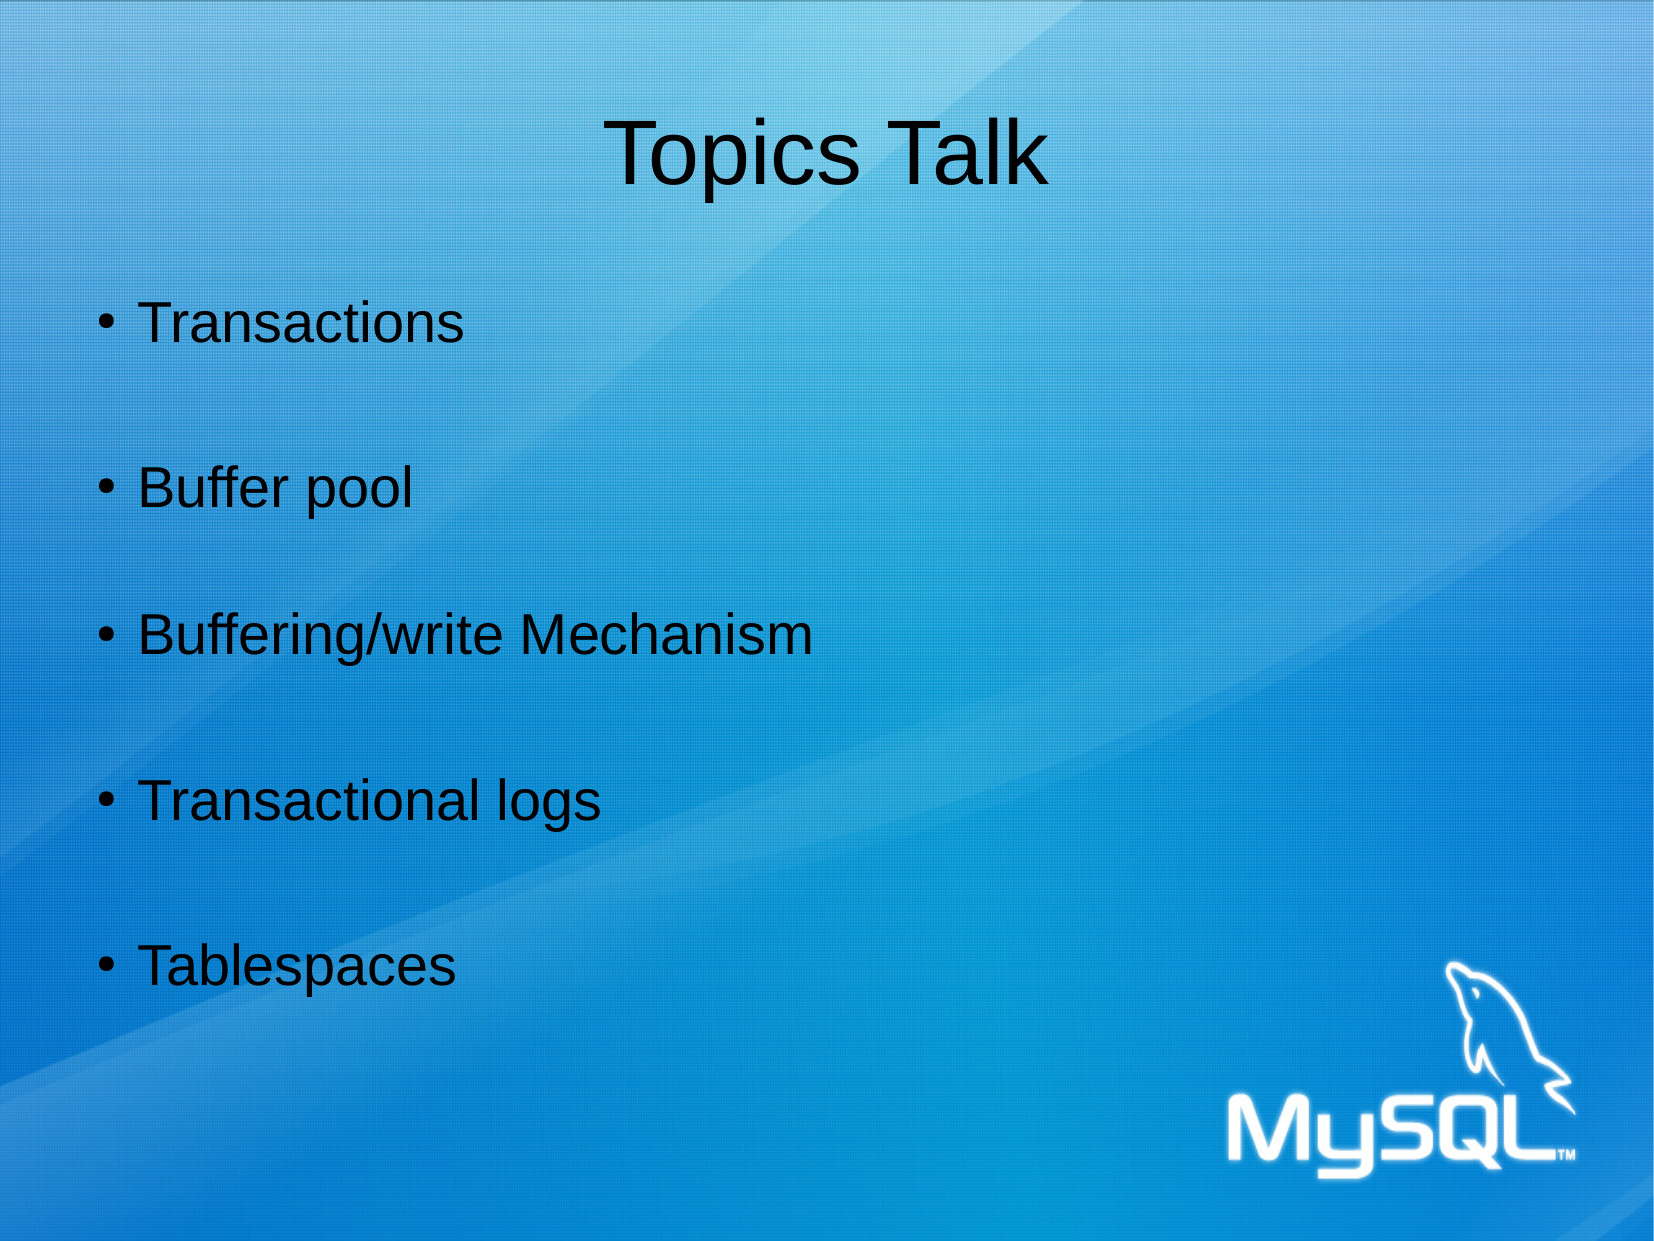

# Topics Talk
Transactions
Buffer pool
Buffering/write Mechanism
Transactional logs
Tablespaces